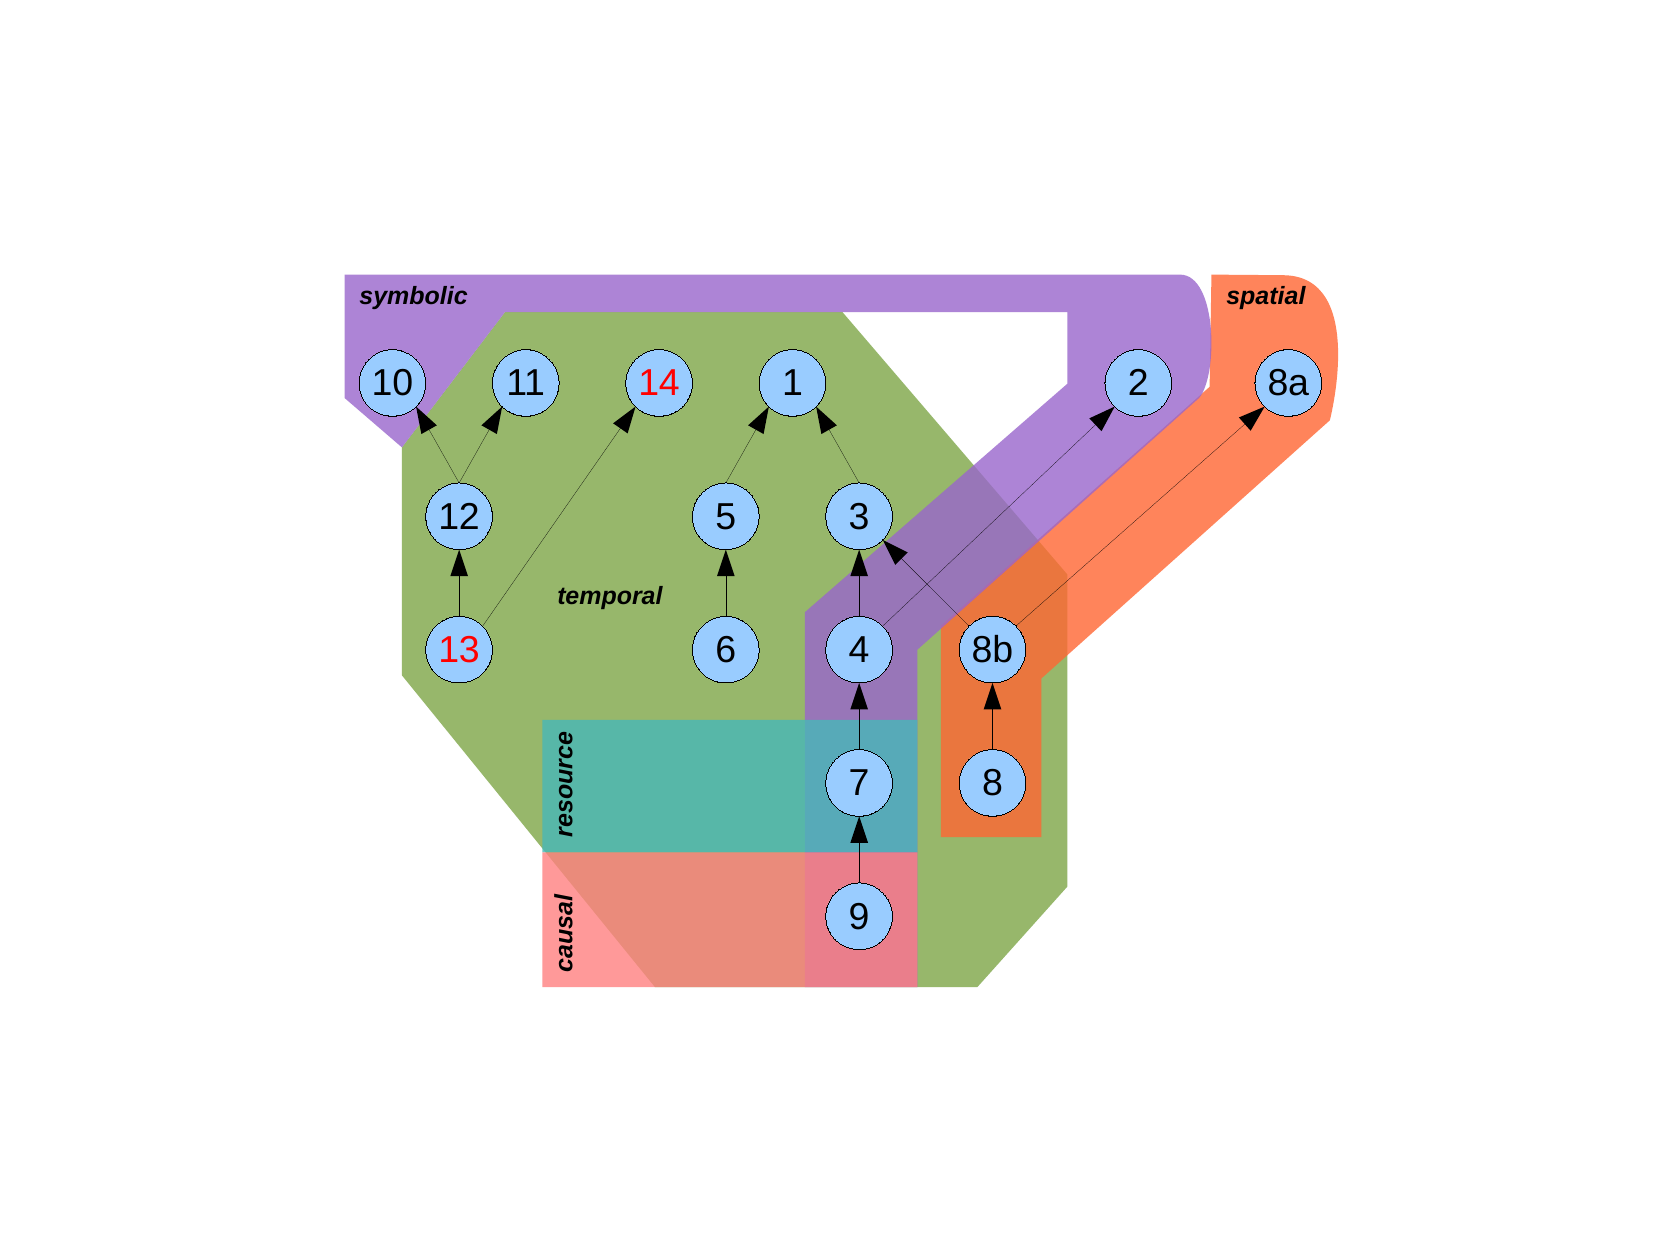

symbolic
spatial
10
11
14
1
2
8a
12
5
3
temporal
8b
13
6
4
resource
7
8
causal
9